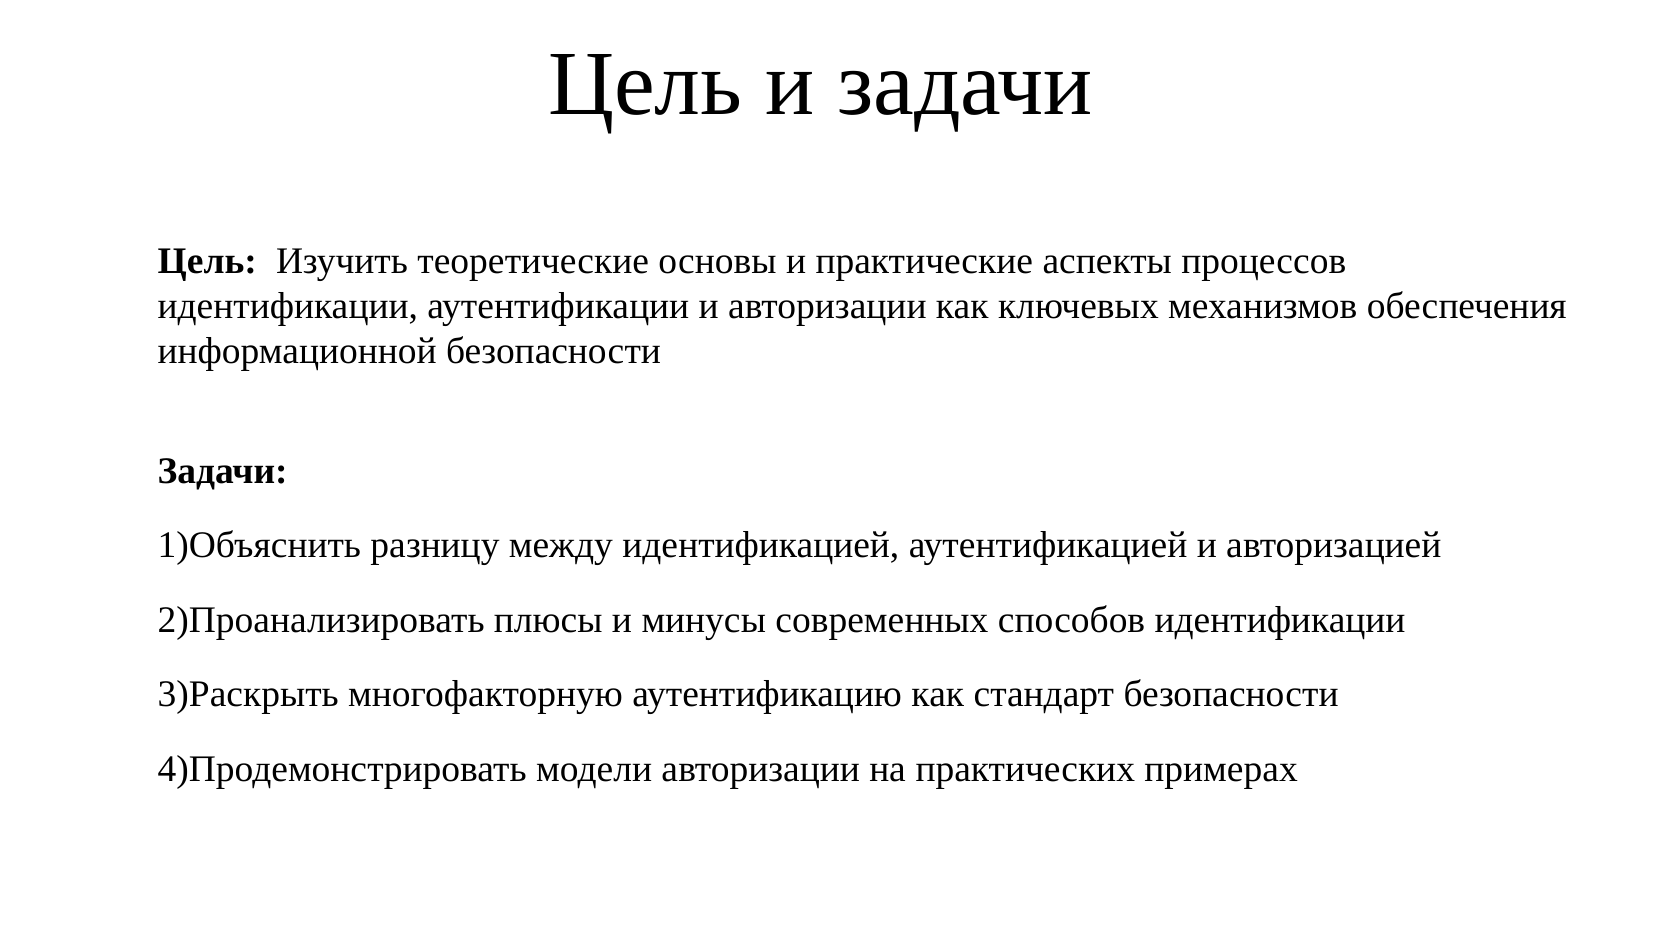

Цель и задачи
Цель: Изучить теоретические основы и практические аспекты процессов идентификации, аутентификации и авторизации как ключевых механизмов обеспечения информационной безопасности
Задачи:
1)Объяснить разницу между идентификацией, аутентификацией и авторизацией
2)Проанализировать плюсы и минусы современных способов идентификации
3)Раскрыть многофакторную аутентификацию как стандарт безопасности
4)Продемонстрировать модели авторизации на практических примерах